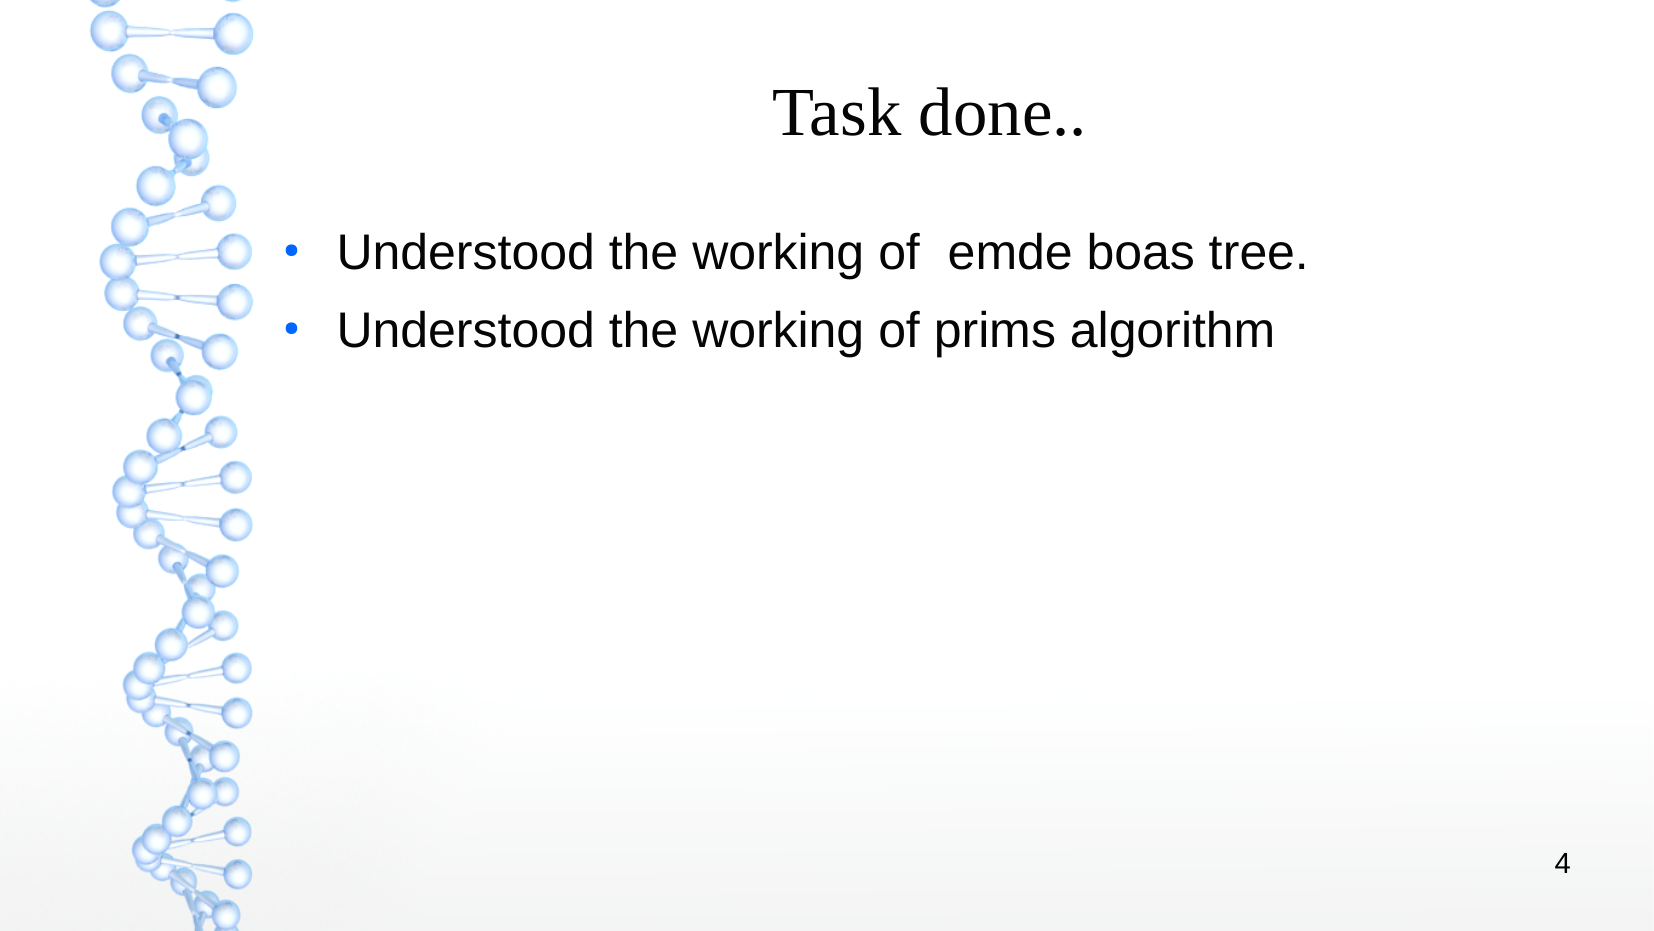

# Task done..
Understood the working of emde boas tree.
Understood the working of prims algorithm
4